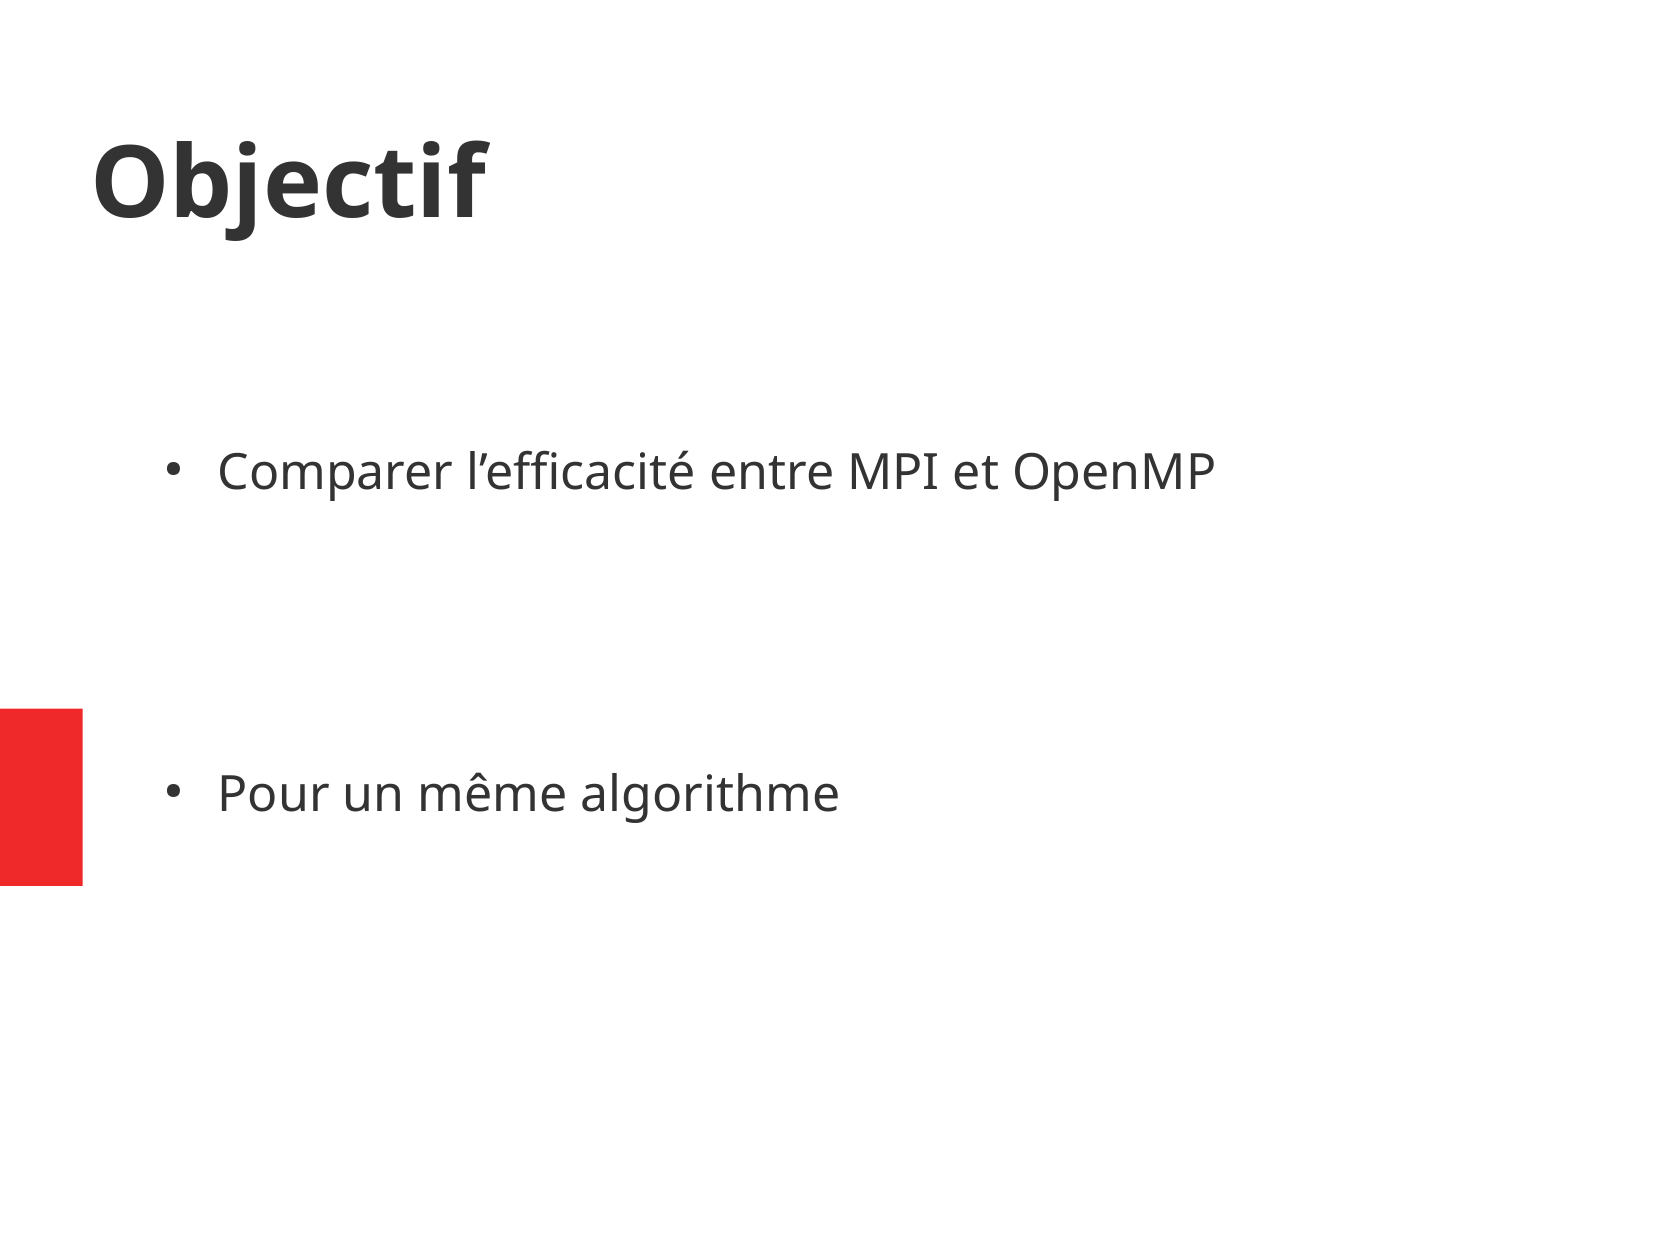

# Objectif
Comparer l’efficacité entre MPI et OpenMP
Pour un même algorithme